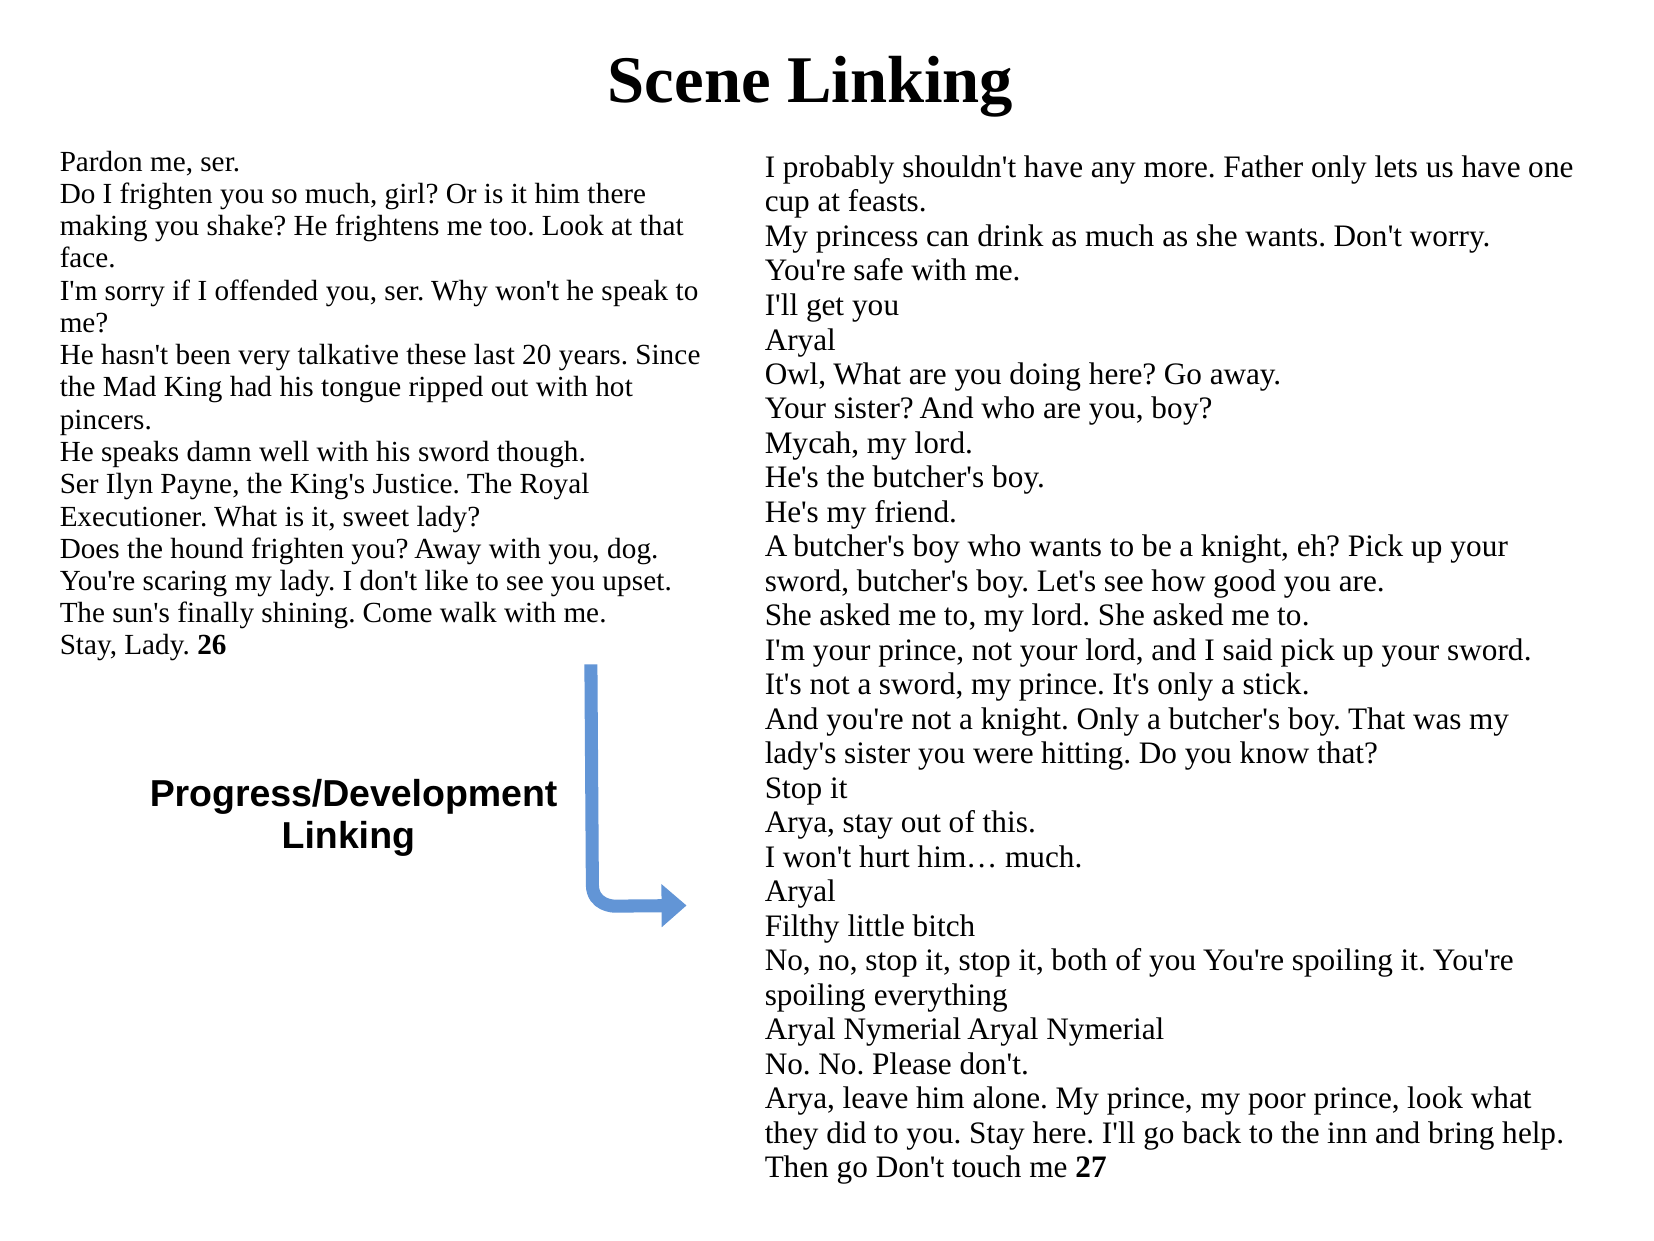

# Scene Linking
Pardon me, ser.
Do I frighten you so much, girl? Or is it him there making you shake? He frightens me too. Look at that face.
I'm sorry if I offended you, ser. Why won't he speak to me?
He hasn't been very talkative these last 20 years. Since the Mad King had his tongue ripped out with hot pincers.
He speaks damn well with his sword though.
Ser Ilyn Payne, the King's Justice. The Royal Executioner. What is it, sweet lady?
Does the hound frighten you? Away with you, dog. You're scaring my lady. I don't like to see you upset. The sun's finally shining. Come walk with me.
Stay, Lady. 26
I probably shouldn't have any more. Father only lets us have one cup at feasts.
My princess can drink as much as she wants. Don't worry. You're safe with me.
I'll get you
Aryal
Owl, What are you doing here? Go away.
Your sister? And who are you, boy?
Mycah, my lord.
He's the butcher's boy.
He's my friend.
A butcher's boy who wants to be a knight, eh? Pick up your sword, butcher's boy. Let's see how good you are.
She asked me to, my lord. She asked me to.
I'm your prince, not your lord, and I said pick up your sword.
It's not a sword, my prince. It's only a stick.
And you're not a knight. Only a butcher's boy. That was my lady's sister you were hitting. Do you know that?
Stop it
Arya, stay out of this.
I won't hurt him… much.
Aryal
Filthy little bitch
No, no, stop it, stop it, both of you You're spoiling it. You're spoiling everything
Aryal Nymerial Aryal Nymerial
No. No. Please don't.
Arya, leave him alone. My prince, my poor prince, look what they did to you. Stay here. I'll go back to the inn and bring help.
Then go Don't touch me 27
Progress/Development
Linking